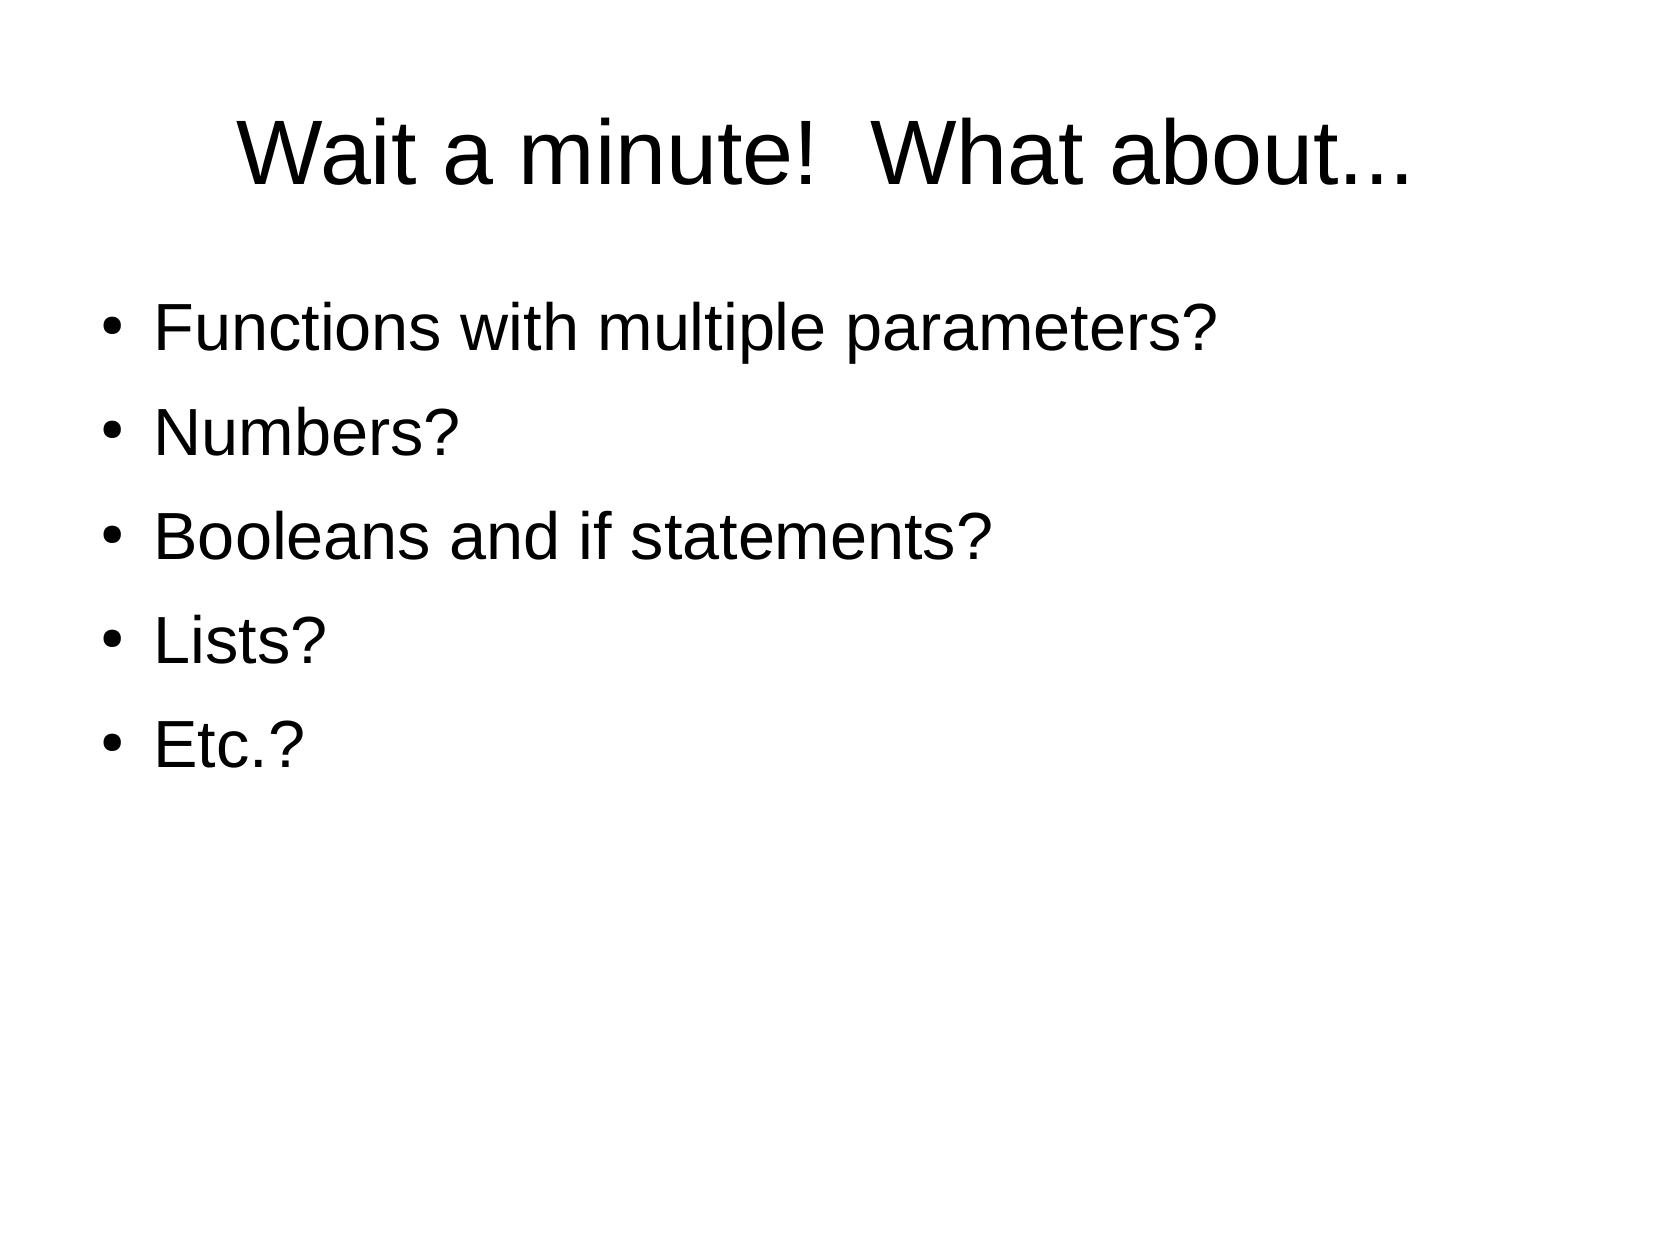

# Wait a minute! What about...
Functions with multiple parameters?
Numbers?
Booleans and if statements?
Lists?
Etc.?